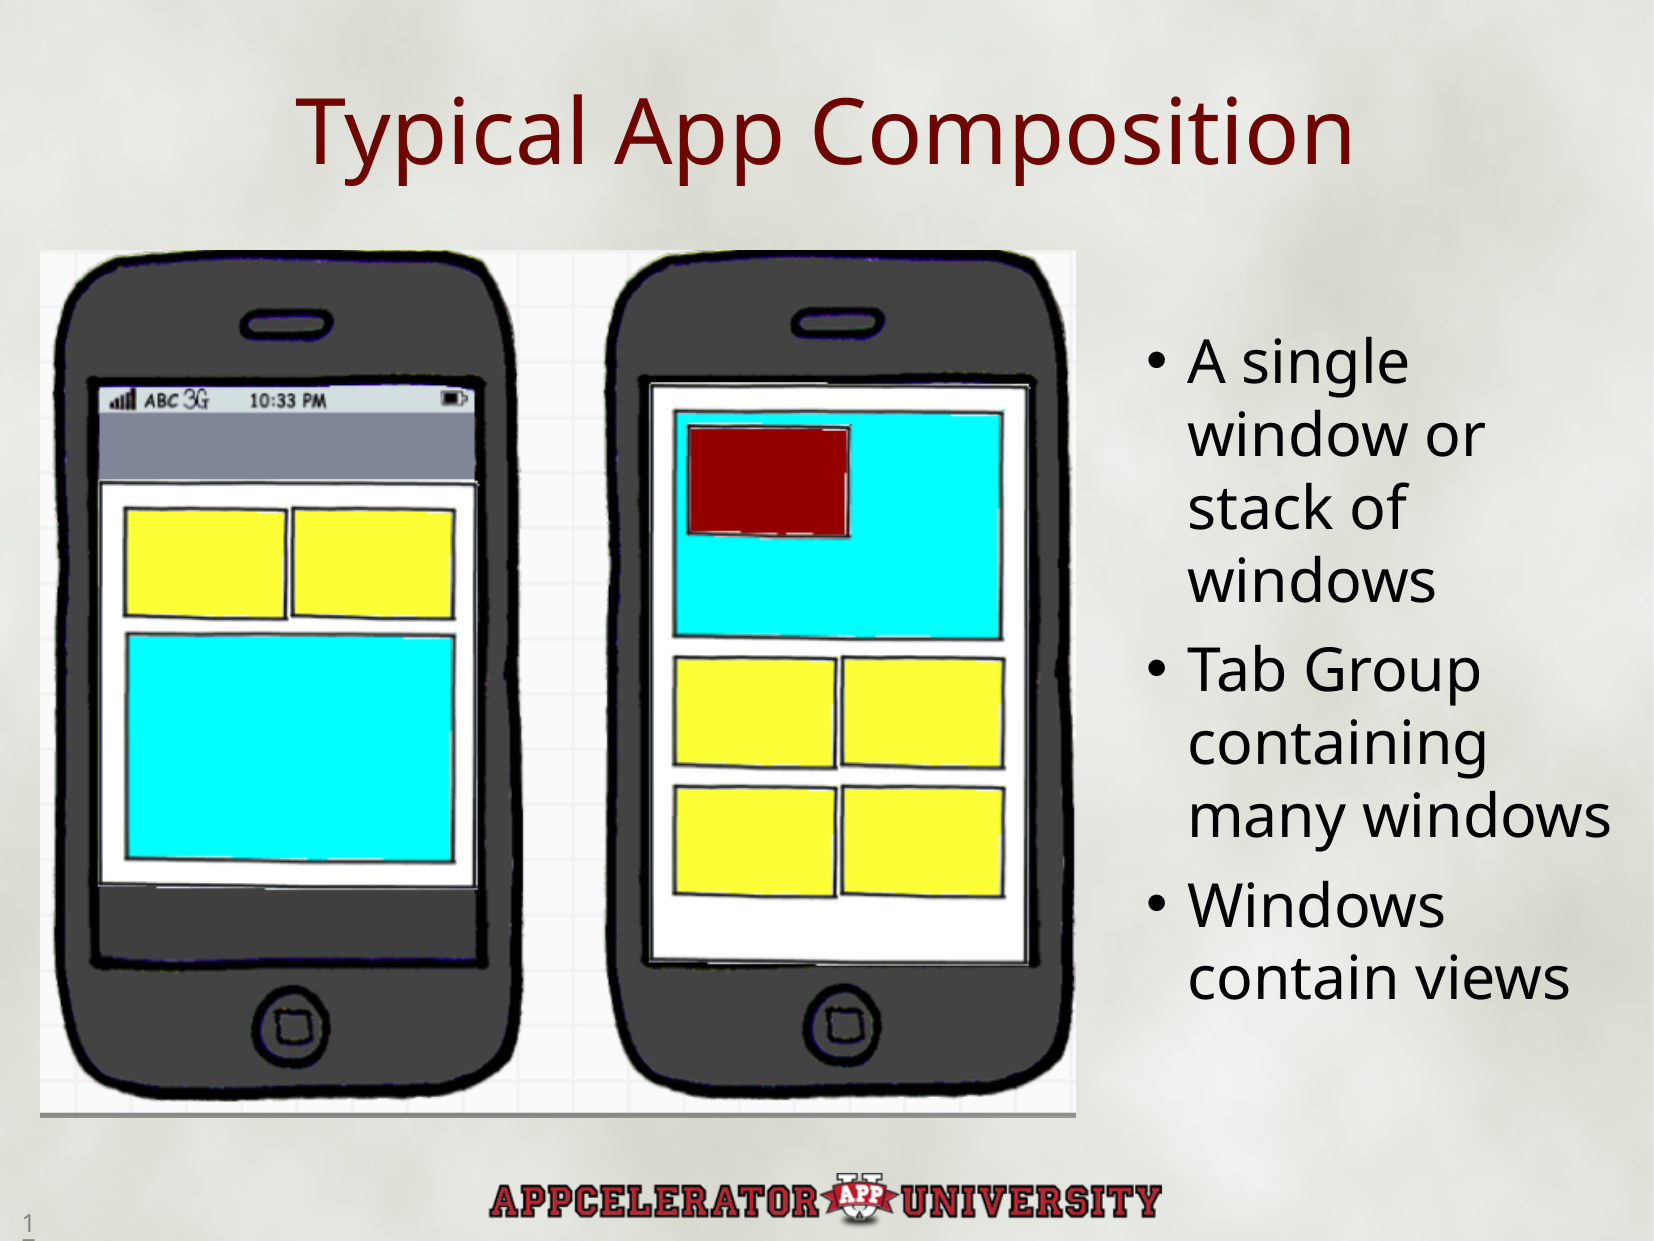

# Typical App Composition
A single window or stack of windows
Tab Group containing many windows
Windows contain views
17